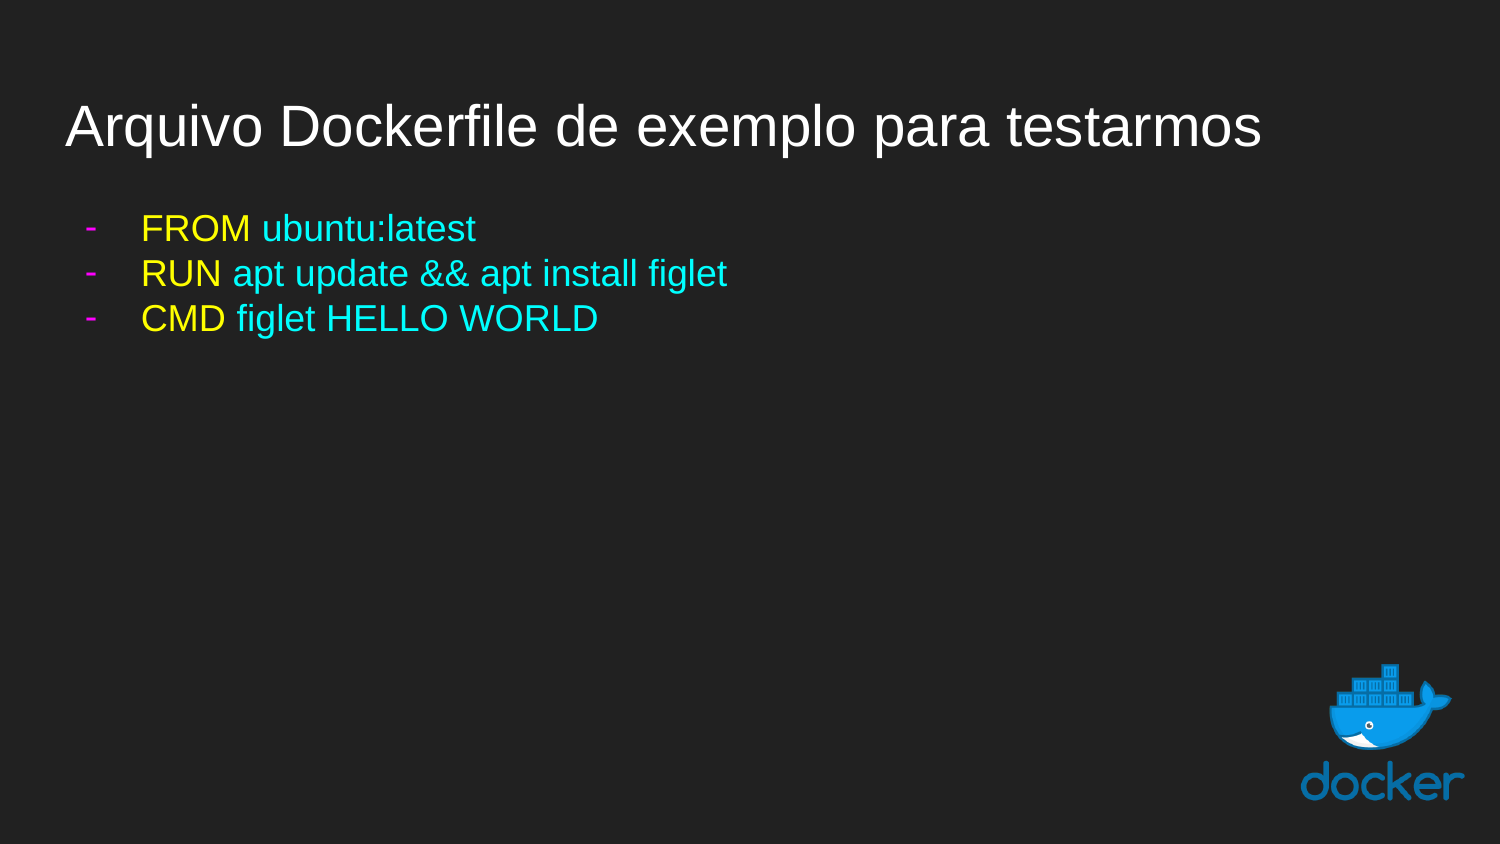

Arquivo Dockerfile de exemplo para testarmos
FROM ubuntu:latest
RUN apt update && apt install figlet
CMD figlet HELLO WORLD